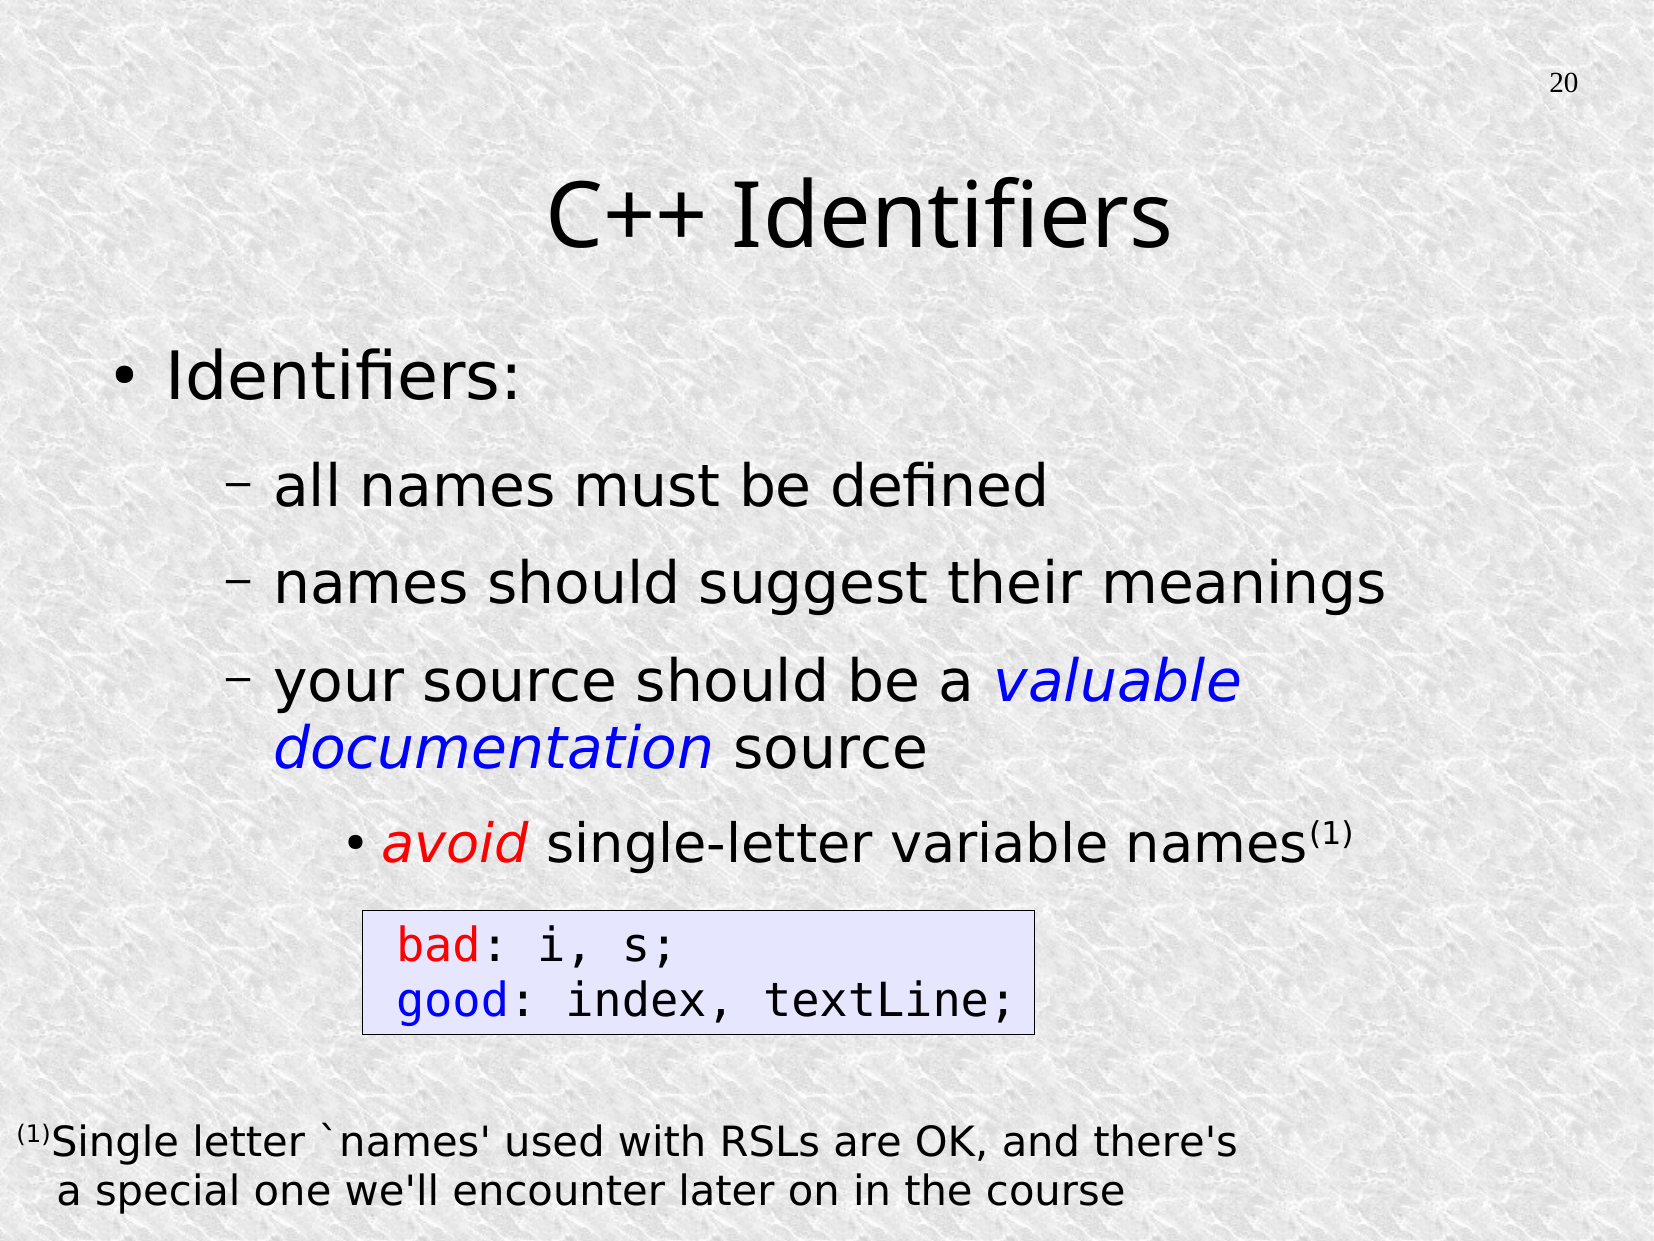

20
# C++ Identifiers
Identifiers:
all names must be defined
names should suggest their meanings
your source should be a valuable documentation source
avoid single-letter variable names(1)
bad: i, s;
good: index, textLine;
(1)Single letter `names' used with RSLs are OK, and there's
 a special one we'll encounter later on in the course